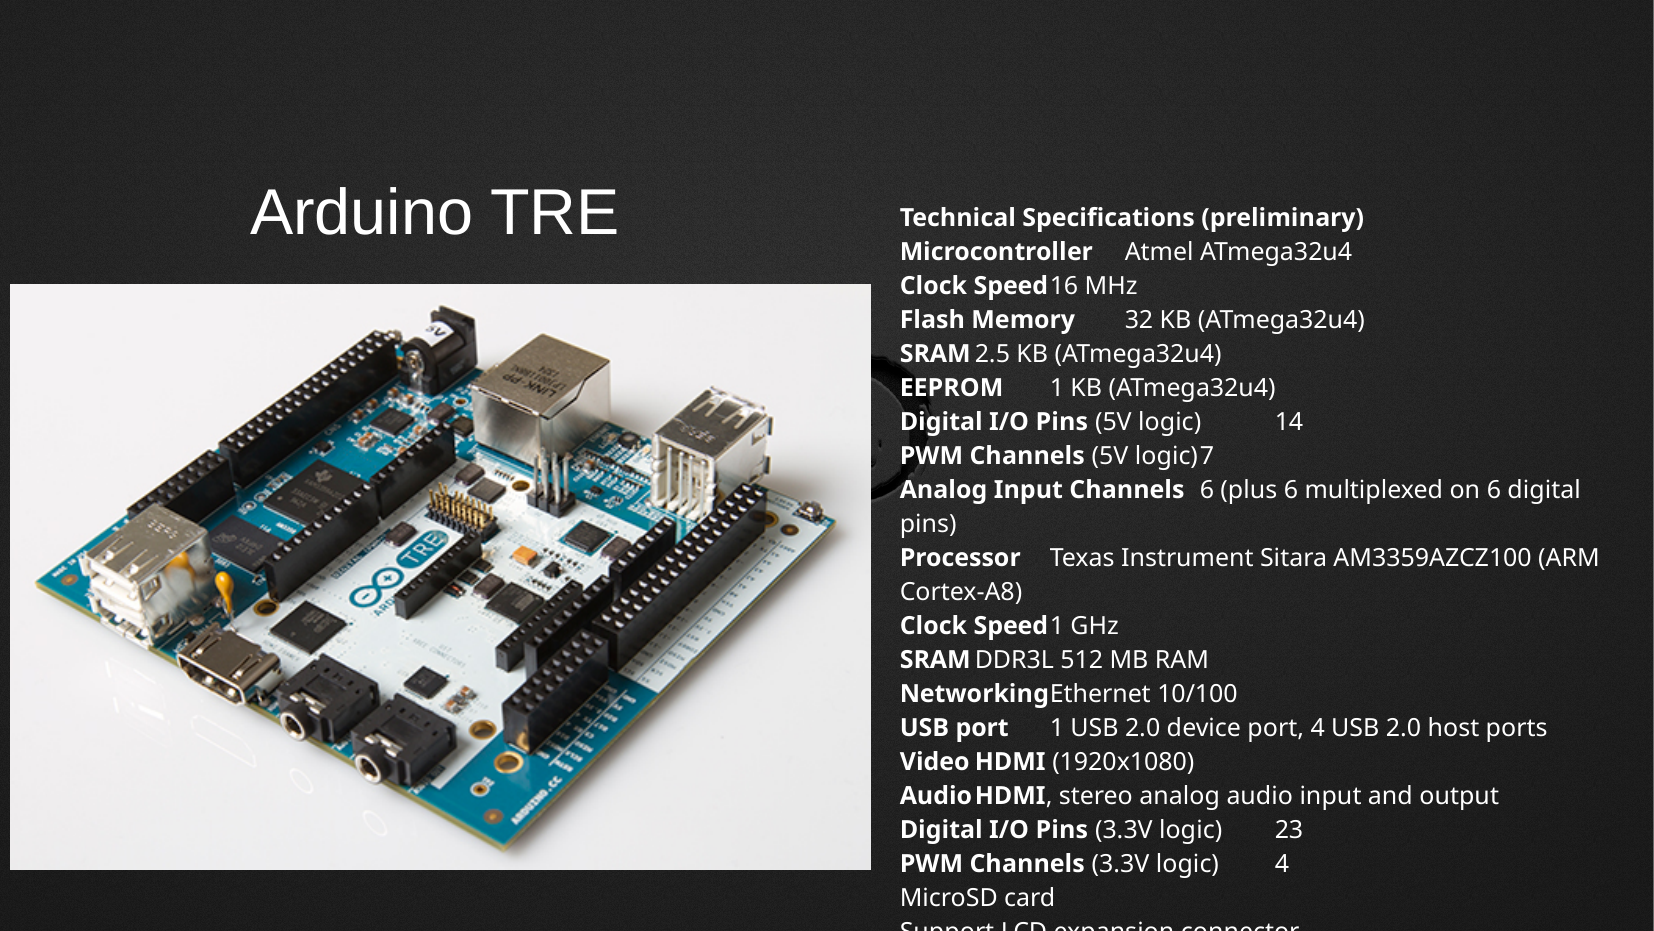

# Arduino TRE
Technical Specifications (preliminary)
Microcontroller	Atmel ATmega32u4
Clock Speed	16 MHz
Flash Memory	32 KB (ATmega32u4)
SRAM	2.5 KB (ATmega32u4)
EEPROM	1 KB (ATmega32u4)
Digital I/O Pins (5V logic)	14
PWM Channels (5V logic)	7
Analog Input Channels	6 (plus 6 multiplexed on 6 digital pins)
Processor	Texas Instrument Sitara AM3359AZCZ100 (ARM Cortex-A8)
Clock Speed	1 GHz
SRAM	DDR3L 512 MB RAM
Networking	Ethernet 10/100
USB port	1 USB 2.0 device port, 4 USB 2.0 host ports
Video	HDMI (1920x1080)
Audio	HDMI, stereo analog audio input and output
Digital I/O Pins (3.3V logic)	23
PWM Channels (3.3V logic)	4
MicroSD card
Support LCD expansion connector